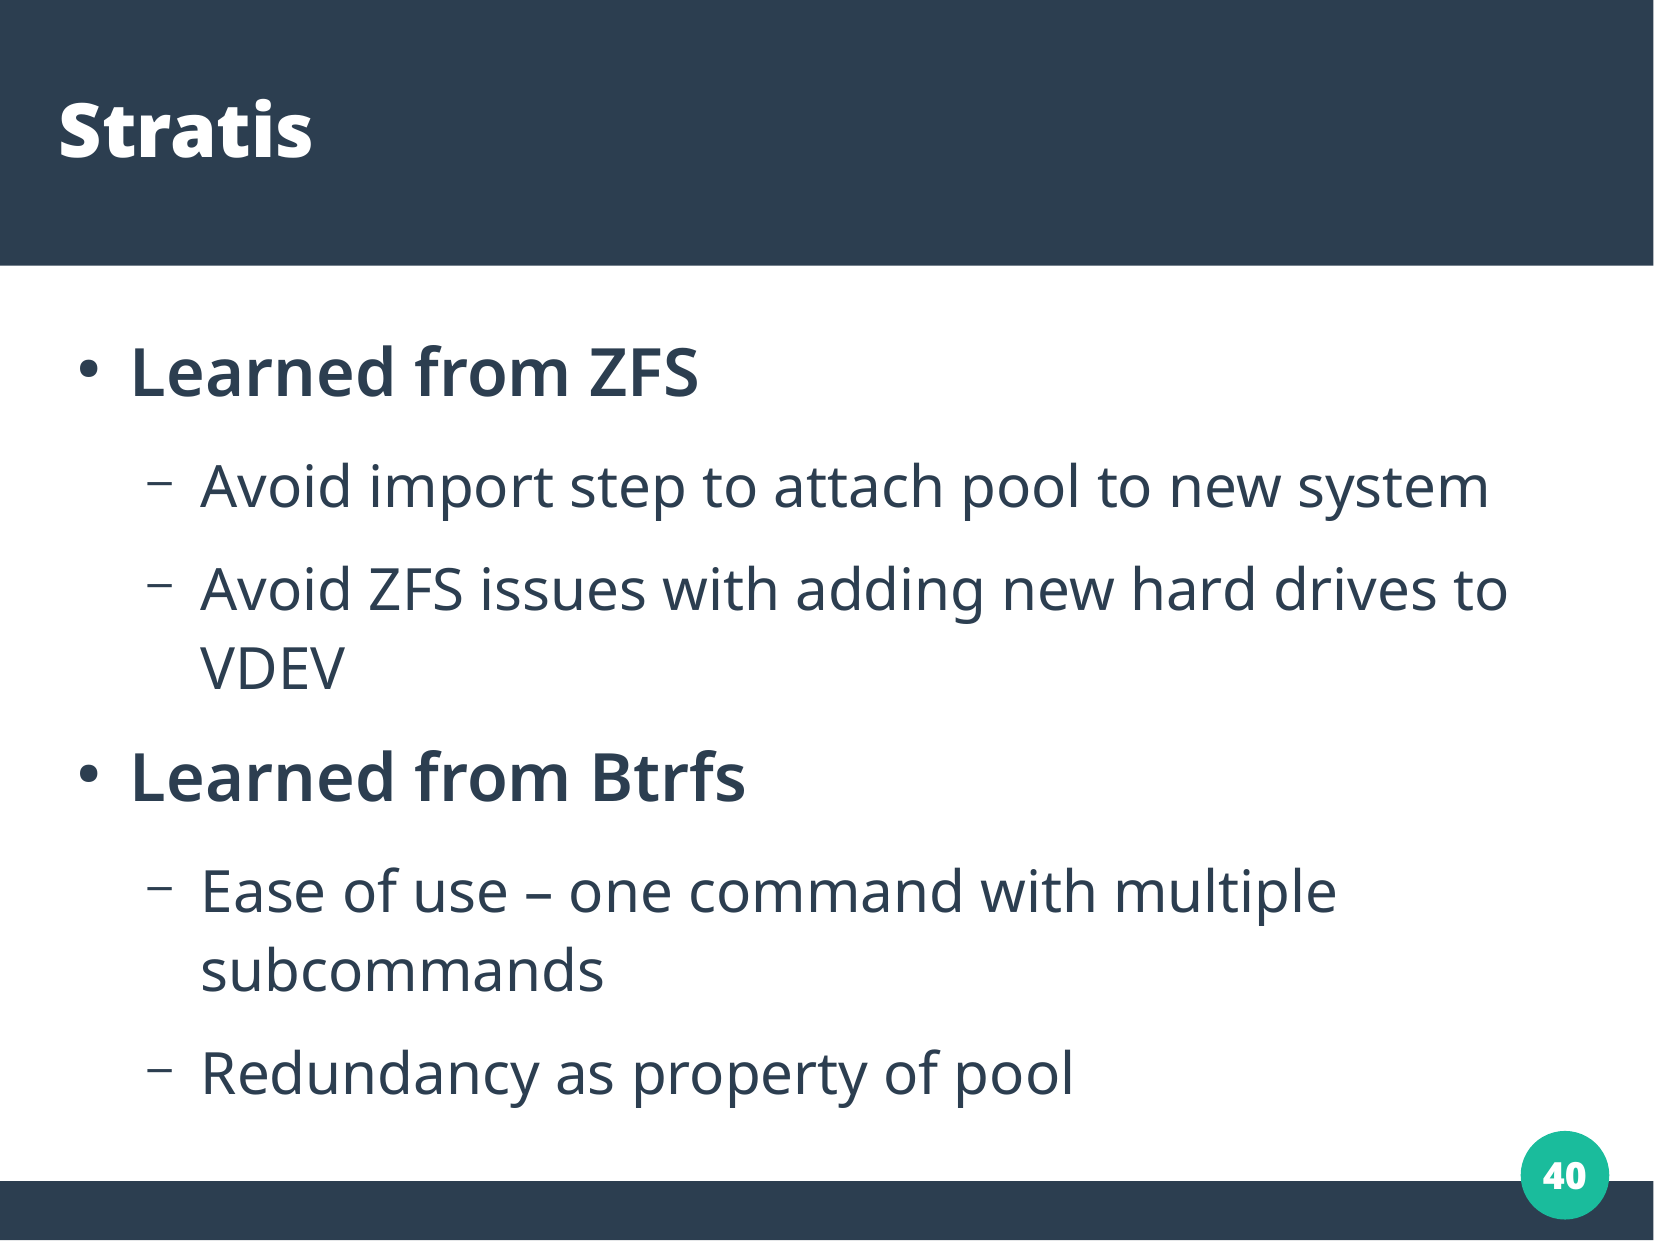

# Stratis
Learned from ZFS
Avoid import step to attach pool to new system
Avoid ZFS issues with adding new hard drives to VDEV
Learned from Btrfs
Ease of use – one command with multiple subcommands
Redundancy as property of pool
40